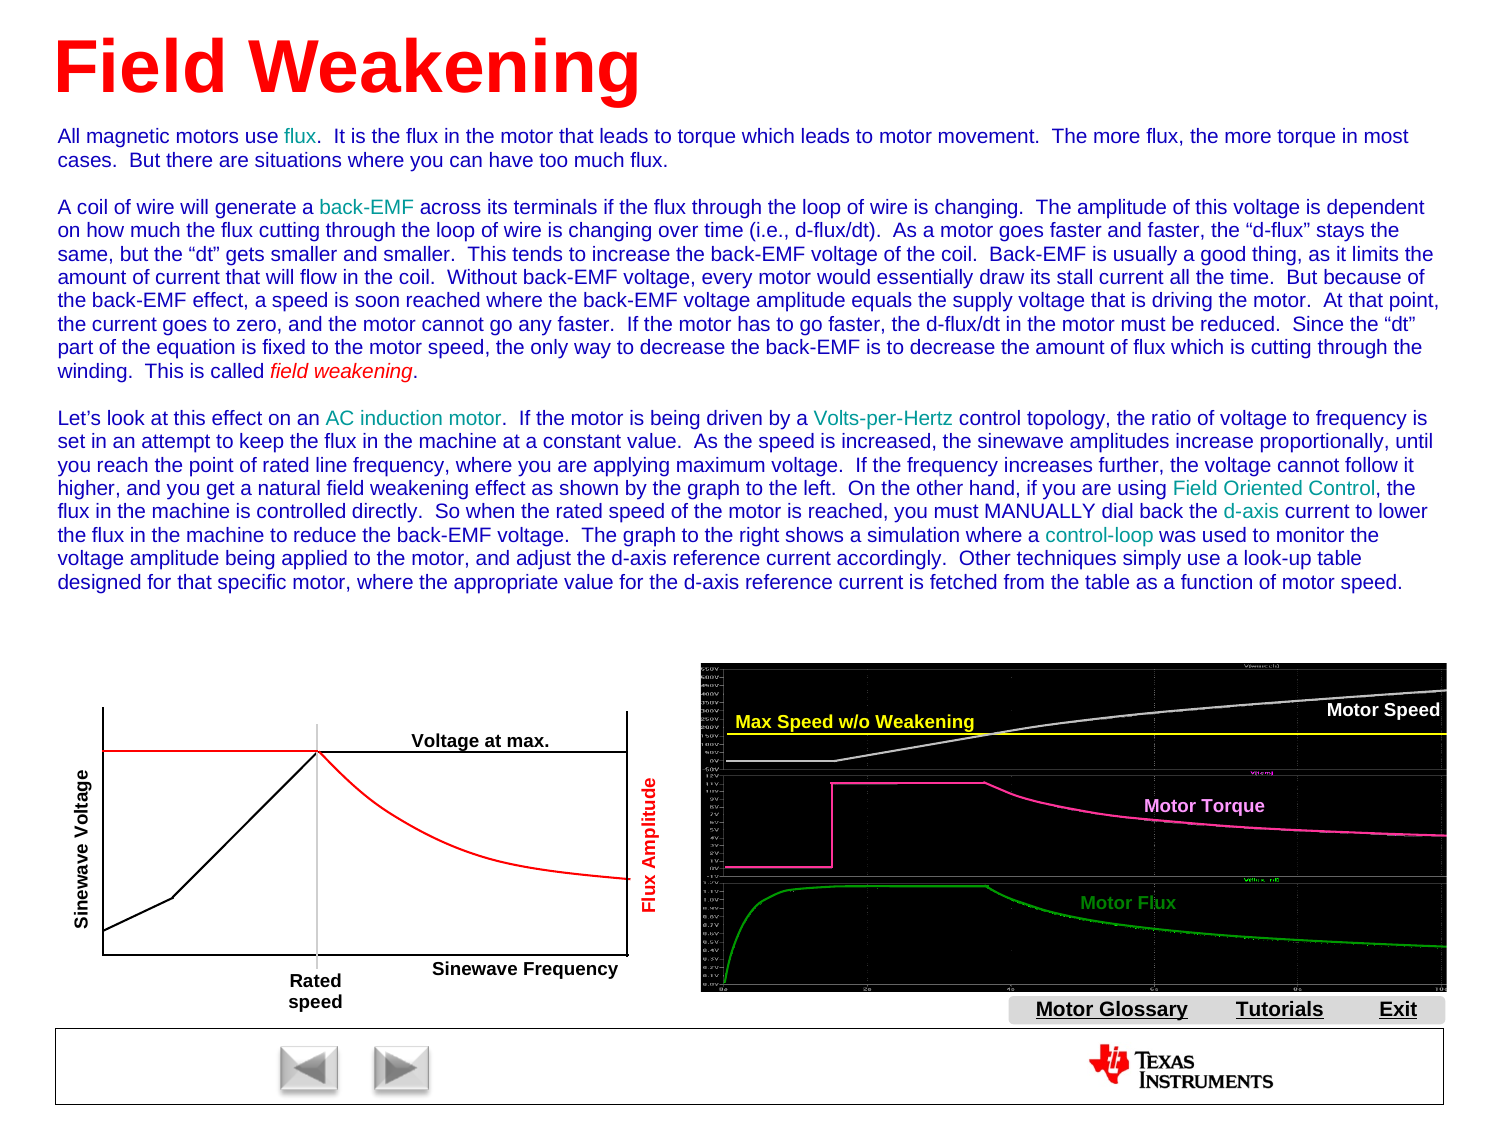

# Field Weakening
All magnetic motors use flux. It is the flux in the motor that leads to torque which leads to motor movement. The more flux, the more torque in most cases. But there are situations where you can have too much flux.
A coil of wire will generate a back-EMF across its terminals if the flux through the loop of wire is changing. The amplitude of this voltage is dependent on how much the flux cutting through the loop of wire is changing over time (i.e., d-flux/dt). As a motor goes faster and faster, the “d-flux” stays the same, but the “dt” gets smaller and smaller. This tends to increase the back-EMF voltage of the coil. Back-EMF is usually a good thing, as it limits the amount of current that will flow in the coil. Without back-EMF voltage, every motor would essentially draw its stall current all the time. But because of the back-EMF effect, a speed is soon reached where the back-EMF voltage amplitude equals the supply voltage that is driving the motor. At that point, the current goes to zero, and the motor cannot go any faster. If the motor has to go faster, the d-flux/dt in the motor must be reduced. Since the “dt” part of the equation is fixed to the motor speed, the only way to decrease the back-EMF is to decrease the amount of flux which is cutting through the winding. This is called field weakening.
Let’s look at this effect on an AC induction motor. If the motor is being driven by a Volts-per-Hertz control topology, the ratio of voltage to frequency is set in an attempt to keep the flux in the machine at a constant value. As the speed is increased, the sinewave amplitudes increase proportionally, until you reach the point of rated line frequency, where you are applying maximum voltage. If the frequency increases further, the voltage cannot follow it higher, and you get a natural field weakening effect as shown by the graph to the left. On the other hand, if you are using Field Oriented Control, the flux in the machine is controlled directly. So when the rated speed of the motor is reached, you must MANUALLY dial back the d-axis current to lower the flux in the machine to reduce the back-EMF voltage. The graph to the right shows a simulation where a control-loop was used to monitor the voltage amplitude being applied to the motor, and adjust the d-axis reference current accordingly. Other techniques simply use a look-up table designed for that specific motor, where the appropriate value for the d-axis reference current is fetched from the table as a function of motor speed.
Motor Speed
Max Speed w/o Weakening
Voltage at max.
Motor Torque
Flux Amplitude
Sinewave Voltage
Motor Flux
Sinewave Frequency
Rated speed